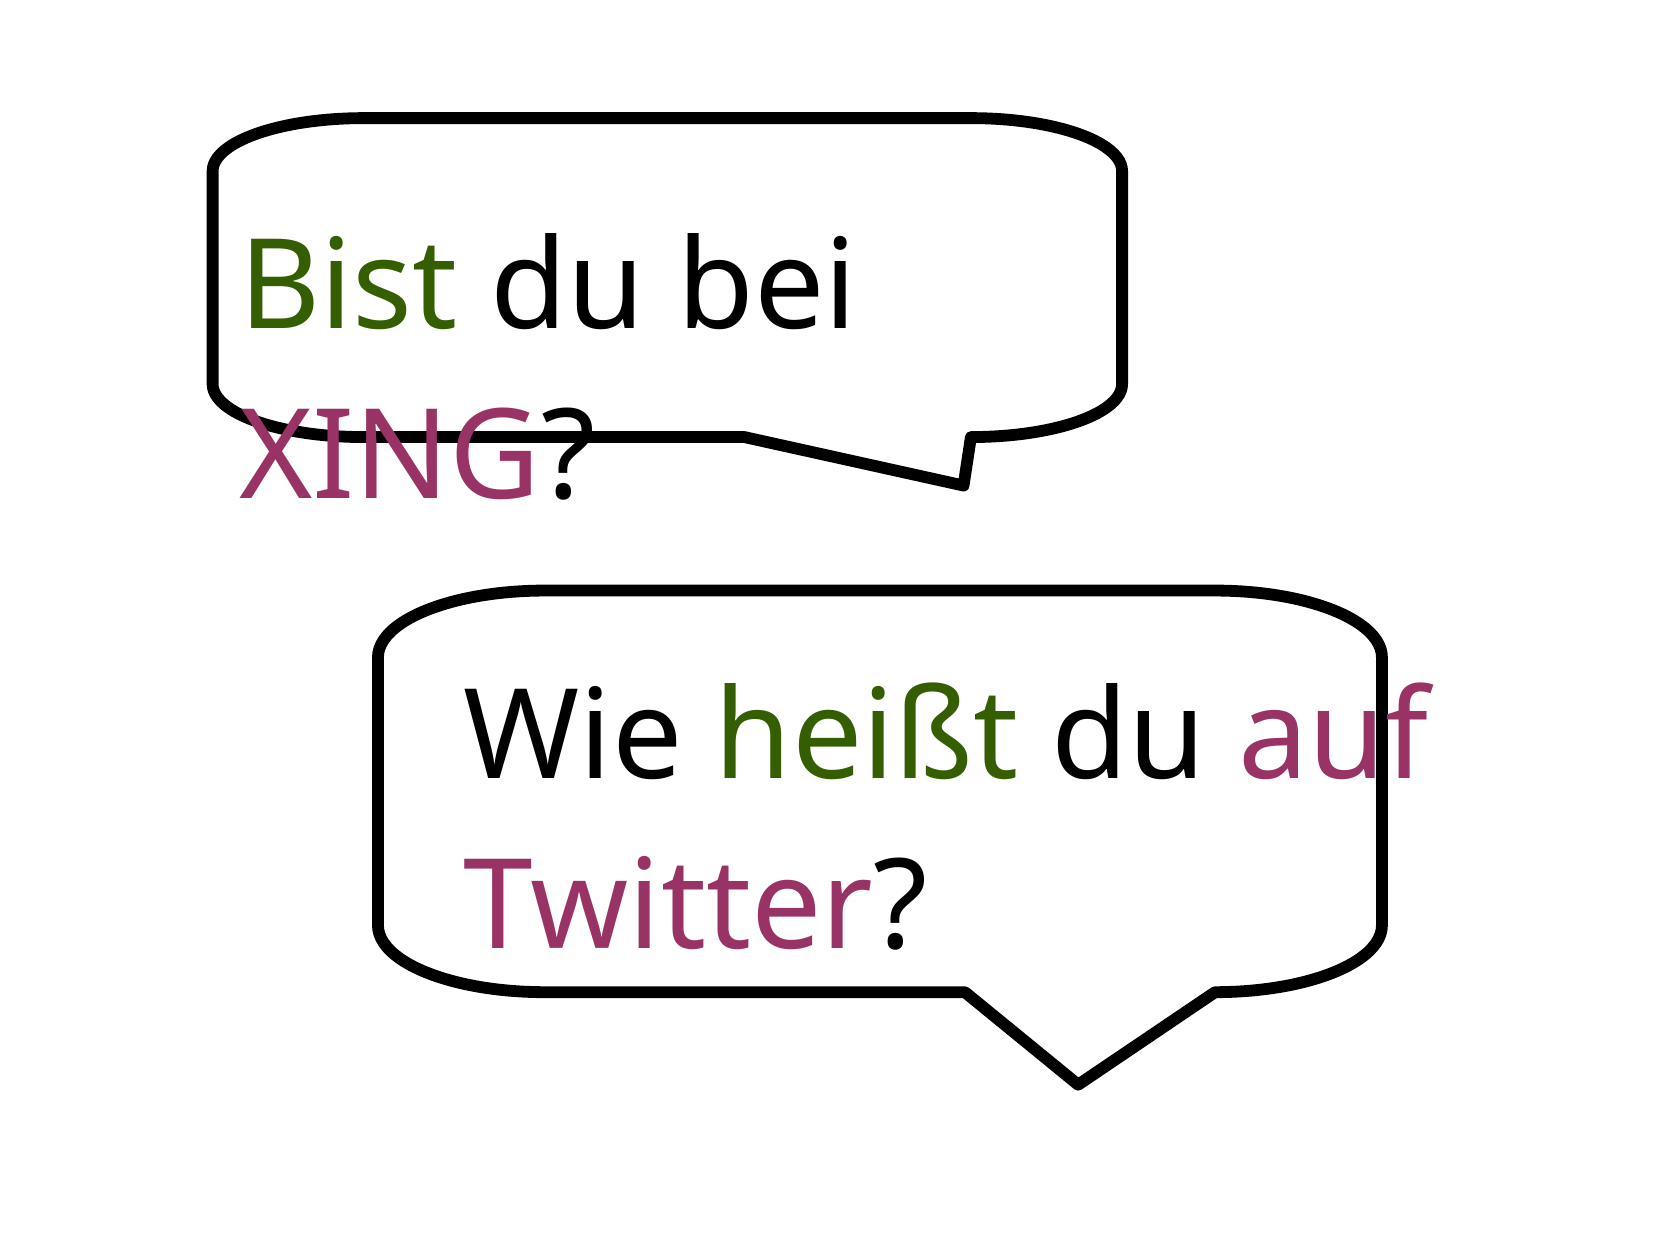

Bist du bei XING?
Wie heißt du auf Twitter?